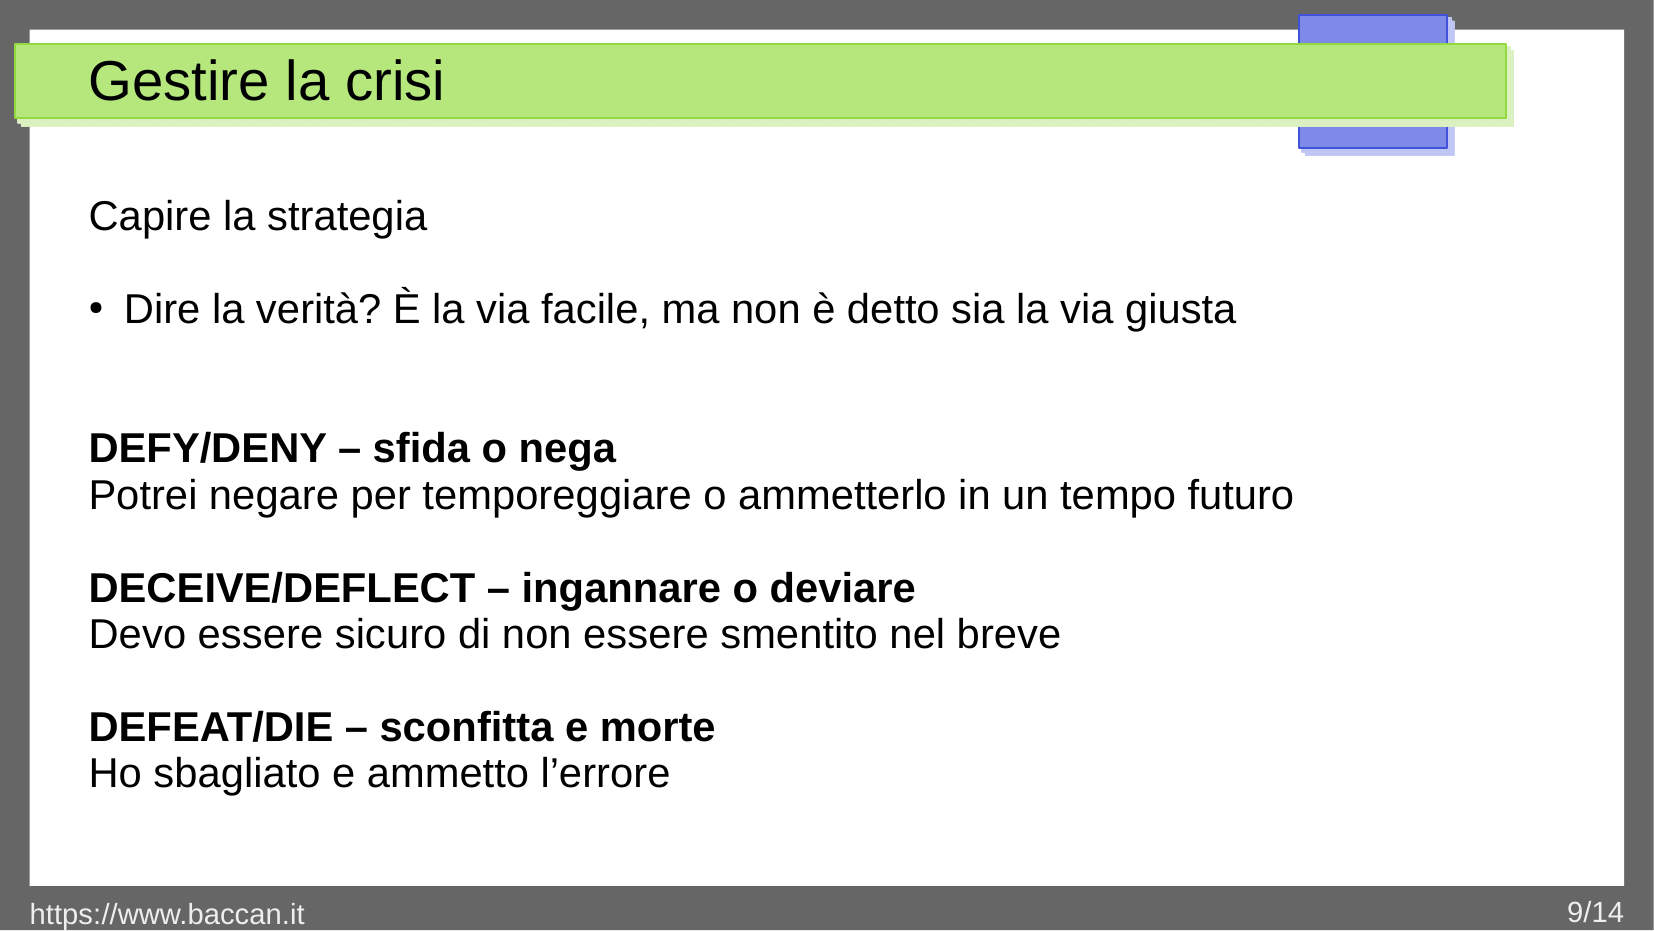

# Gestire la crisi
Capire la strategia
Dire la verità? È la via facile, ma non è detto sia la via giusta
DEFY/DENY – sfida o nega
Potrei negare per temporeggiare o ammetterlo in un tempo futuro
DECEIVE/DEFLECT – ingannare o deviare
Devo essere sicuro di non essere smentito nel breve
DEFEAT/DIE – sconfitta e morte
Ho sbagliato e ammetto l’errore
9
https://www.baccan.it